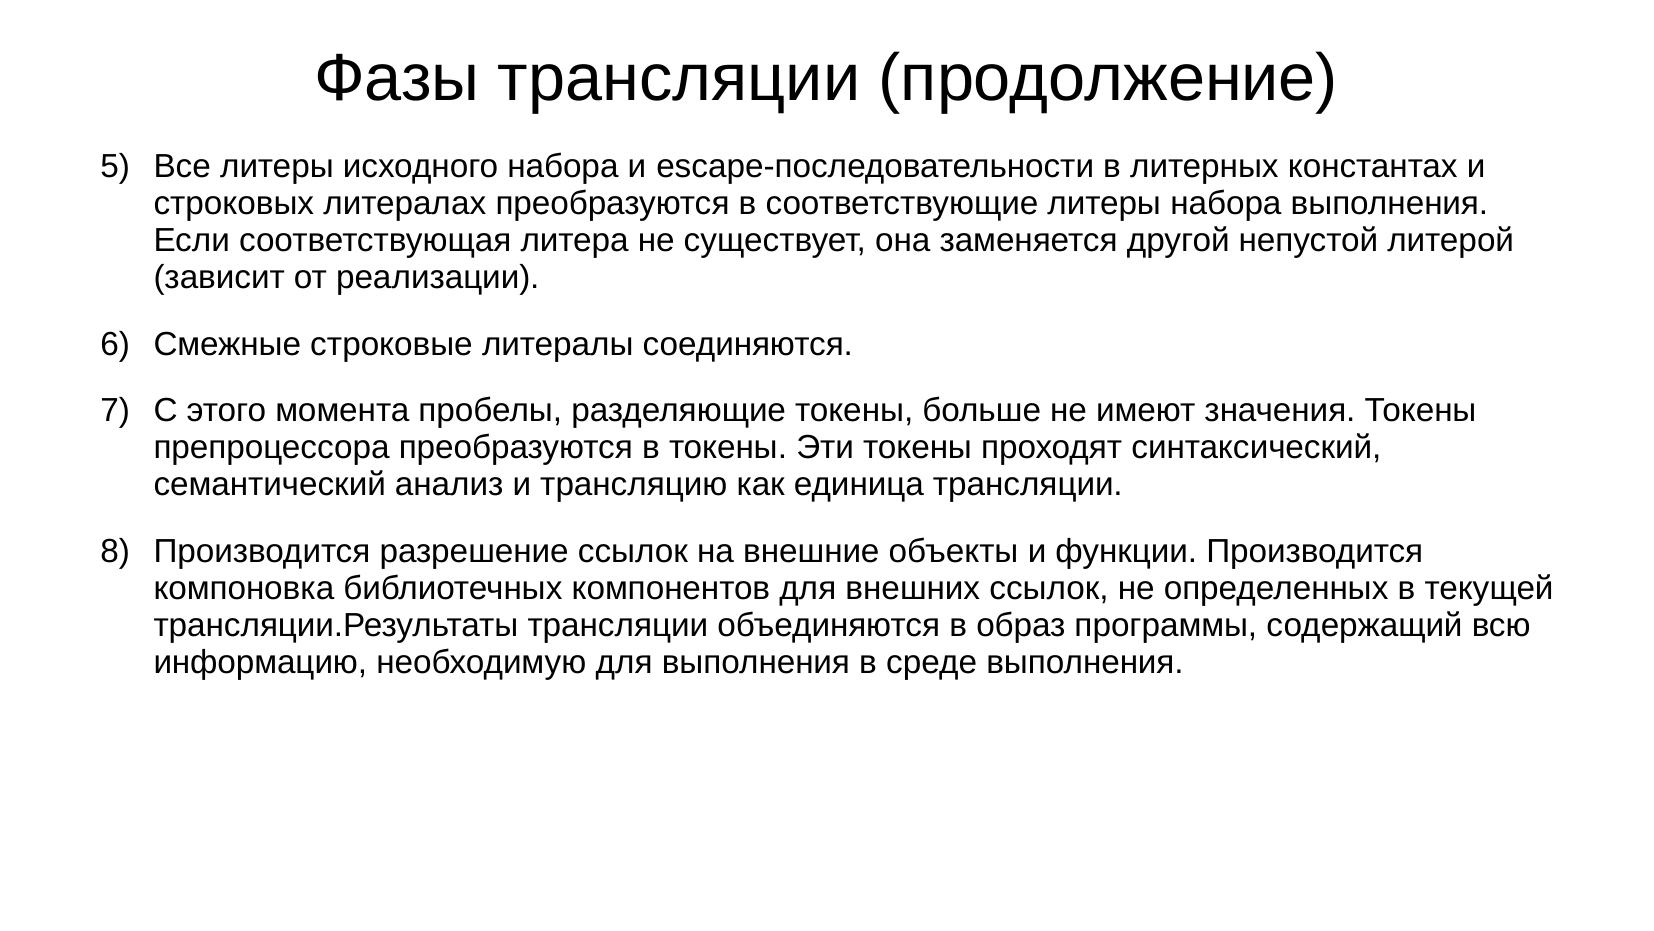

# Фазы трансляции (продолжение)
Все литеры исходного набора и escape-последовательности в литерных константах и строковых литералах преобразуются в соответствующие литеры набора выполнения. Если соответствующая литера не существует, она заменяется другой непустой литерой (зависит от реализации).
Смежные строковые литералы соединяются.
С этого момента пробелы, разделяющие токены, больше не имеют значения. Токены препроцессора преобразуются в токены. Эти токены проходят синтаксический, семантический анализ и трансляцию как единица трансляции.
Производится разрешение ссылок на внешние объекты и функции. Производится компоновка библиотечных компонентов для внешних ссылок, не определенных в текущей трансляции.Результаты трансляции объединяются в образ программы, содержащий всю информацию, необходимую для выполнения в среде выполнения.